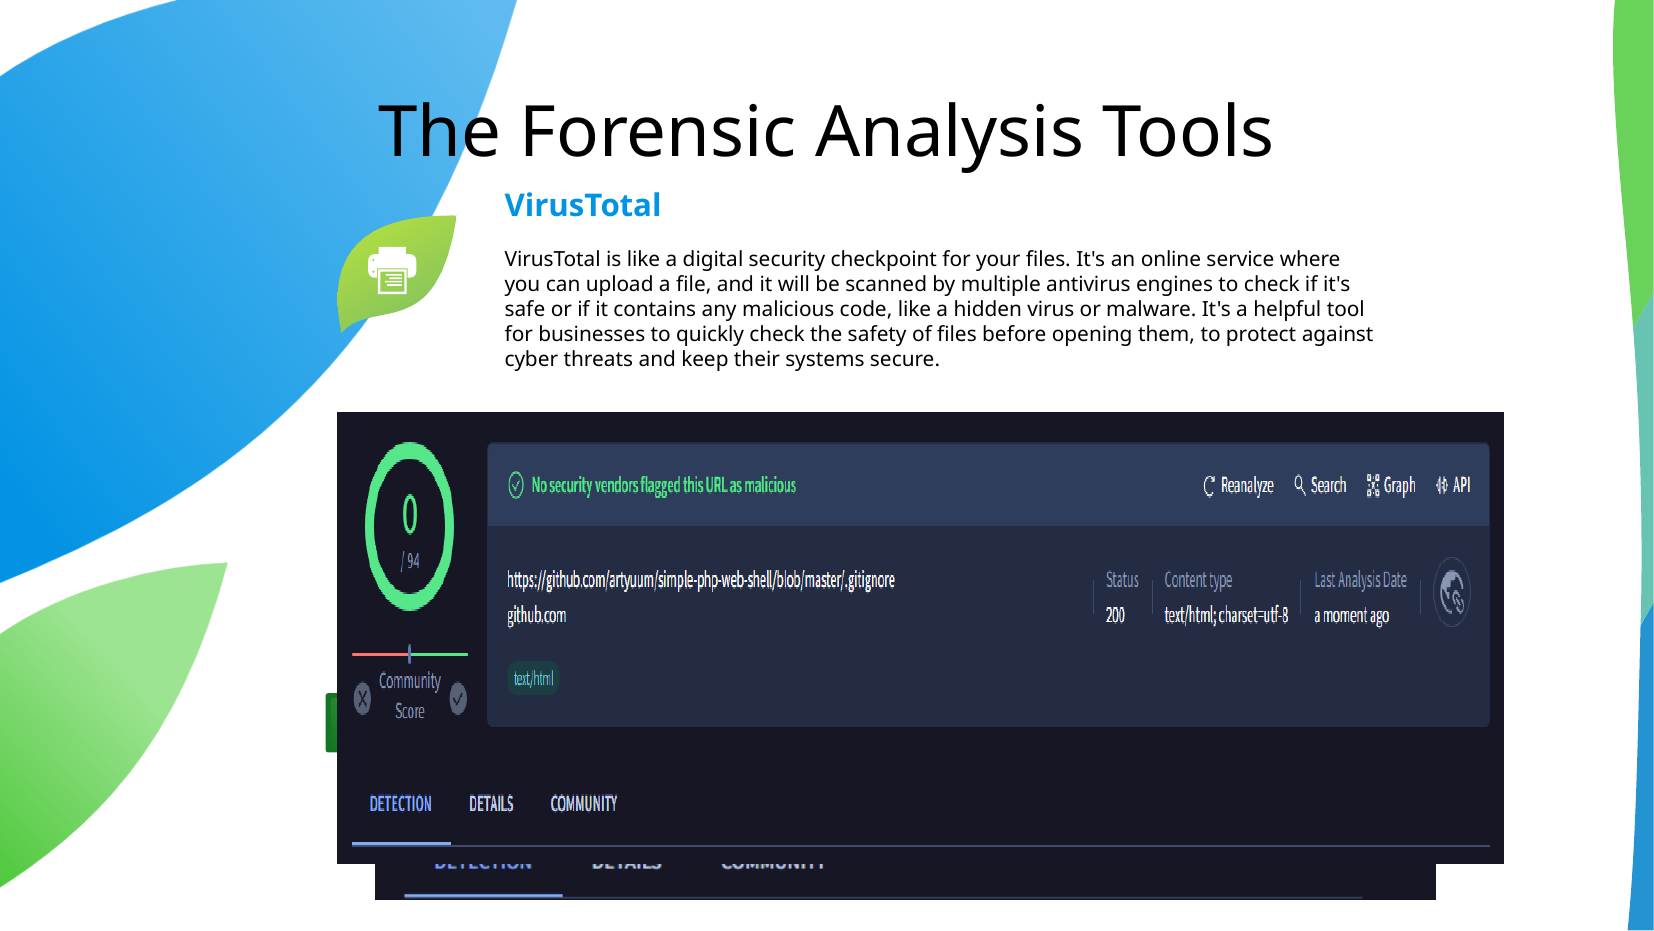

The Forensic Analysis Tools
VirusTotal
VirusTotal is like a digital security checkpoint for your files. It's an online service where you can upload a file, and it will be scanned by multiple antivirus engines to check if it's safe or if it contains any malicious code, like a hidden virus or malware. It's a helpful tool for businesses to quickly check the safety of files before opening them, to protect against cyber threats and keep their systems secure.